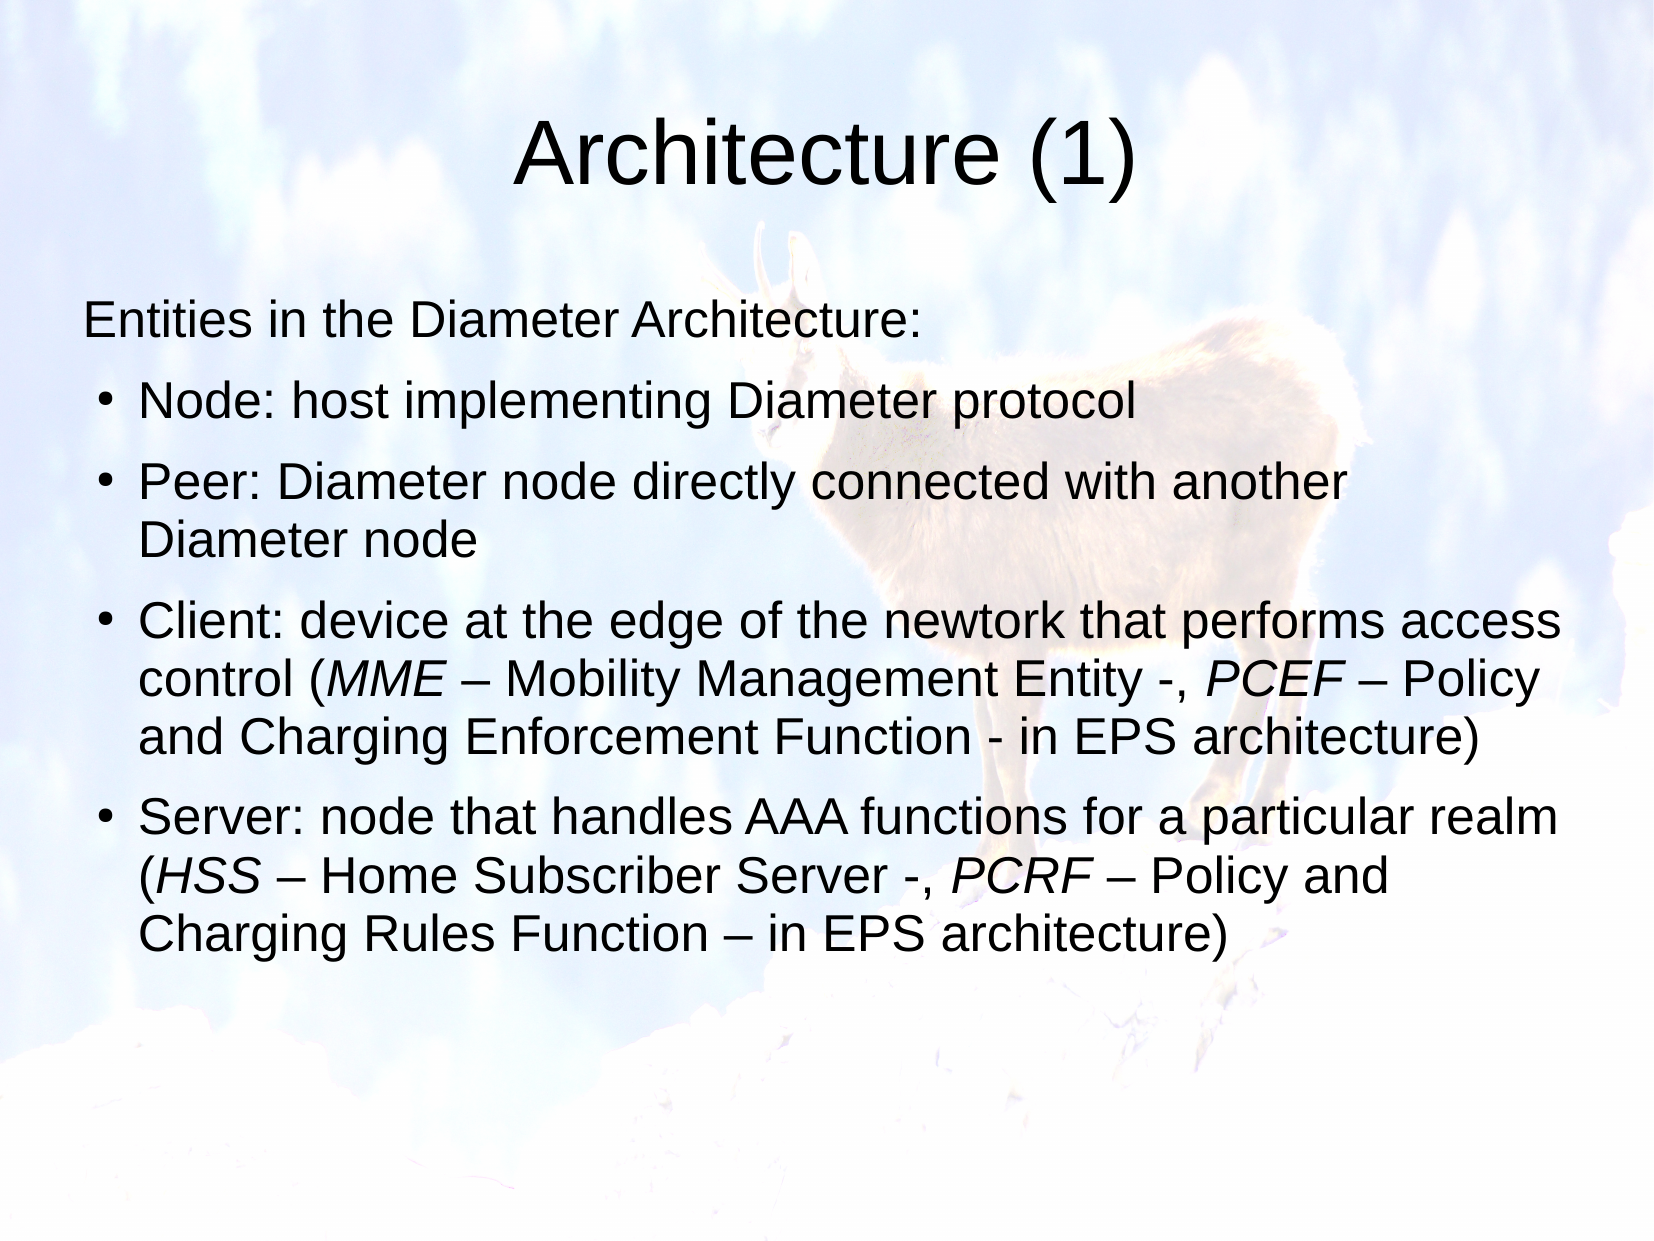

# Architecture (1)
Entities in the Diameter Architecture:
Node: host implementing Diameter protocol
Peer: Diameter node directly connected with another Diameter node
Client: device at the edge of the newtork that performs access control (MME – Mobility Management Entity -, PCEF – Policy and Charging Enforcement Function - in EPS architecture)
Server: node that handles AAA functions for a particular realm (HSS – Home Subscriber Server -, PCRF – Policy and Charging Rules Function – in EPS architecture)